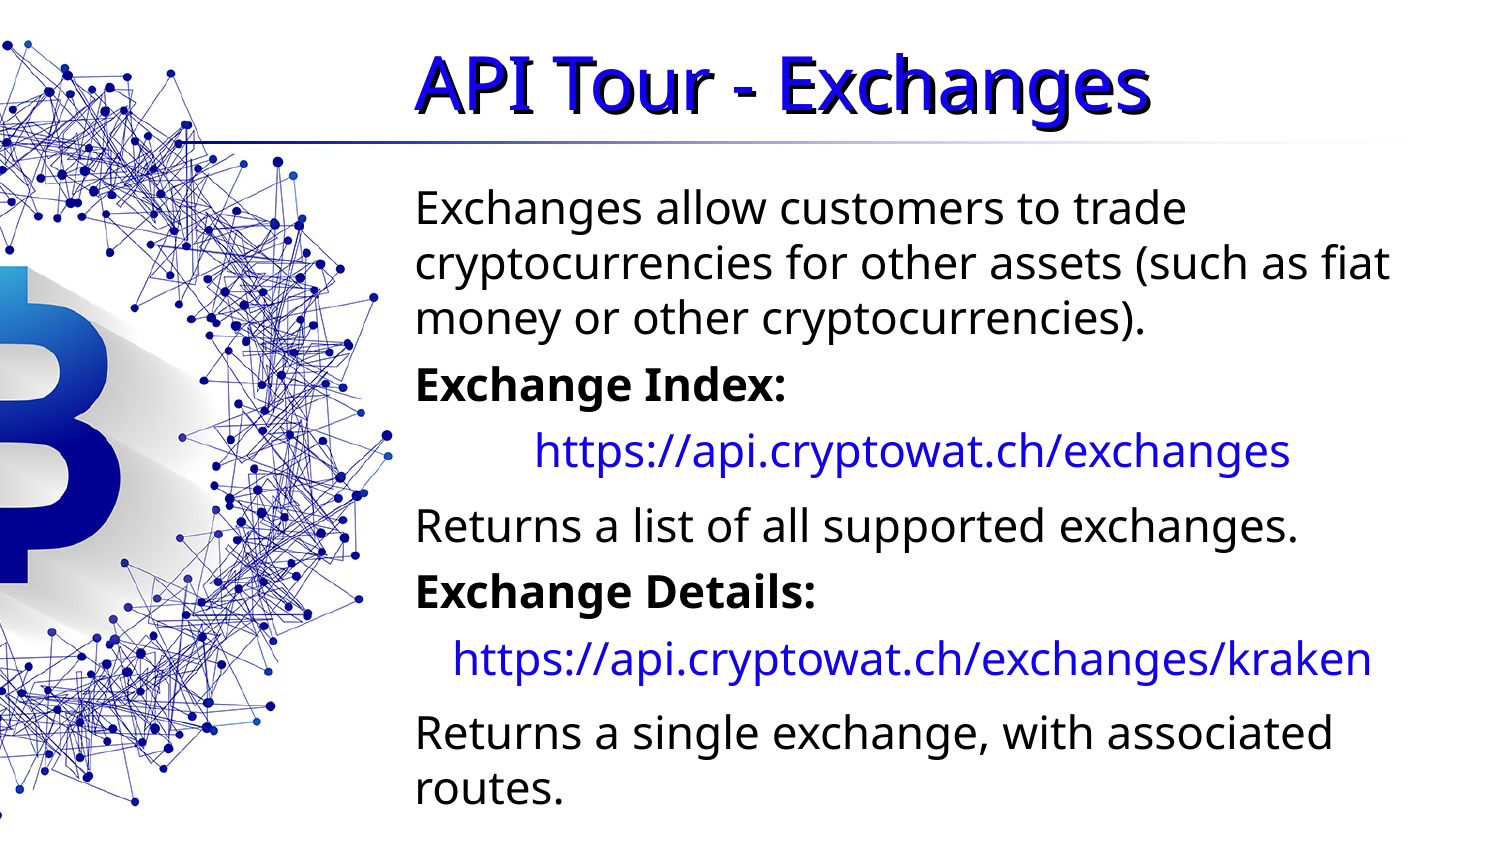

# API Tour - Exchanges
Exchanges allow customers to trade cryptocurrencies for other assets (such as fiat money or other cryptocurrencies).
Exchange Index:
https://api.cryptowat.ch/exchanges
Returns a list of all supported exchanges.
Exchange Details:
https://api.cryptowat.ch/exchanges/kraken
Returns a single exchange, with associated routes.